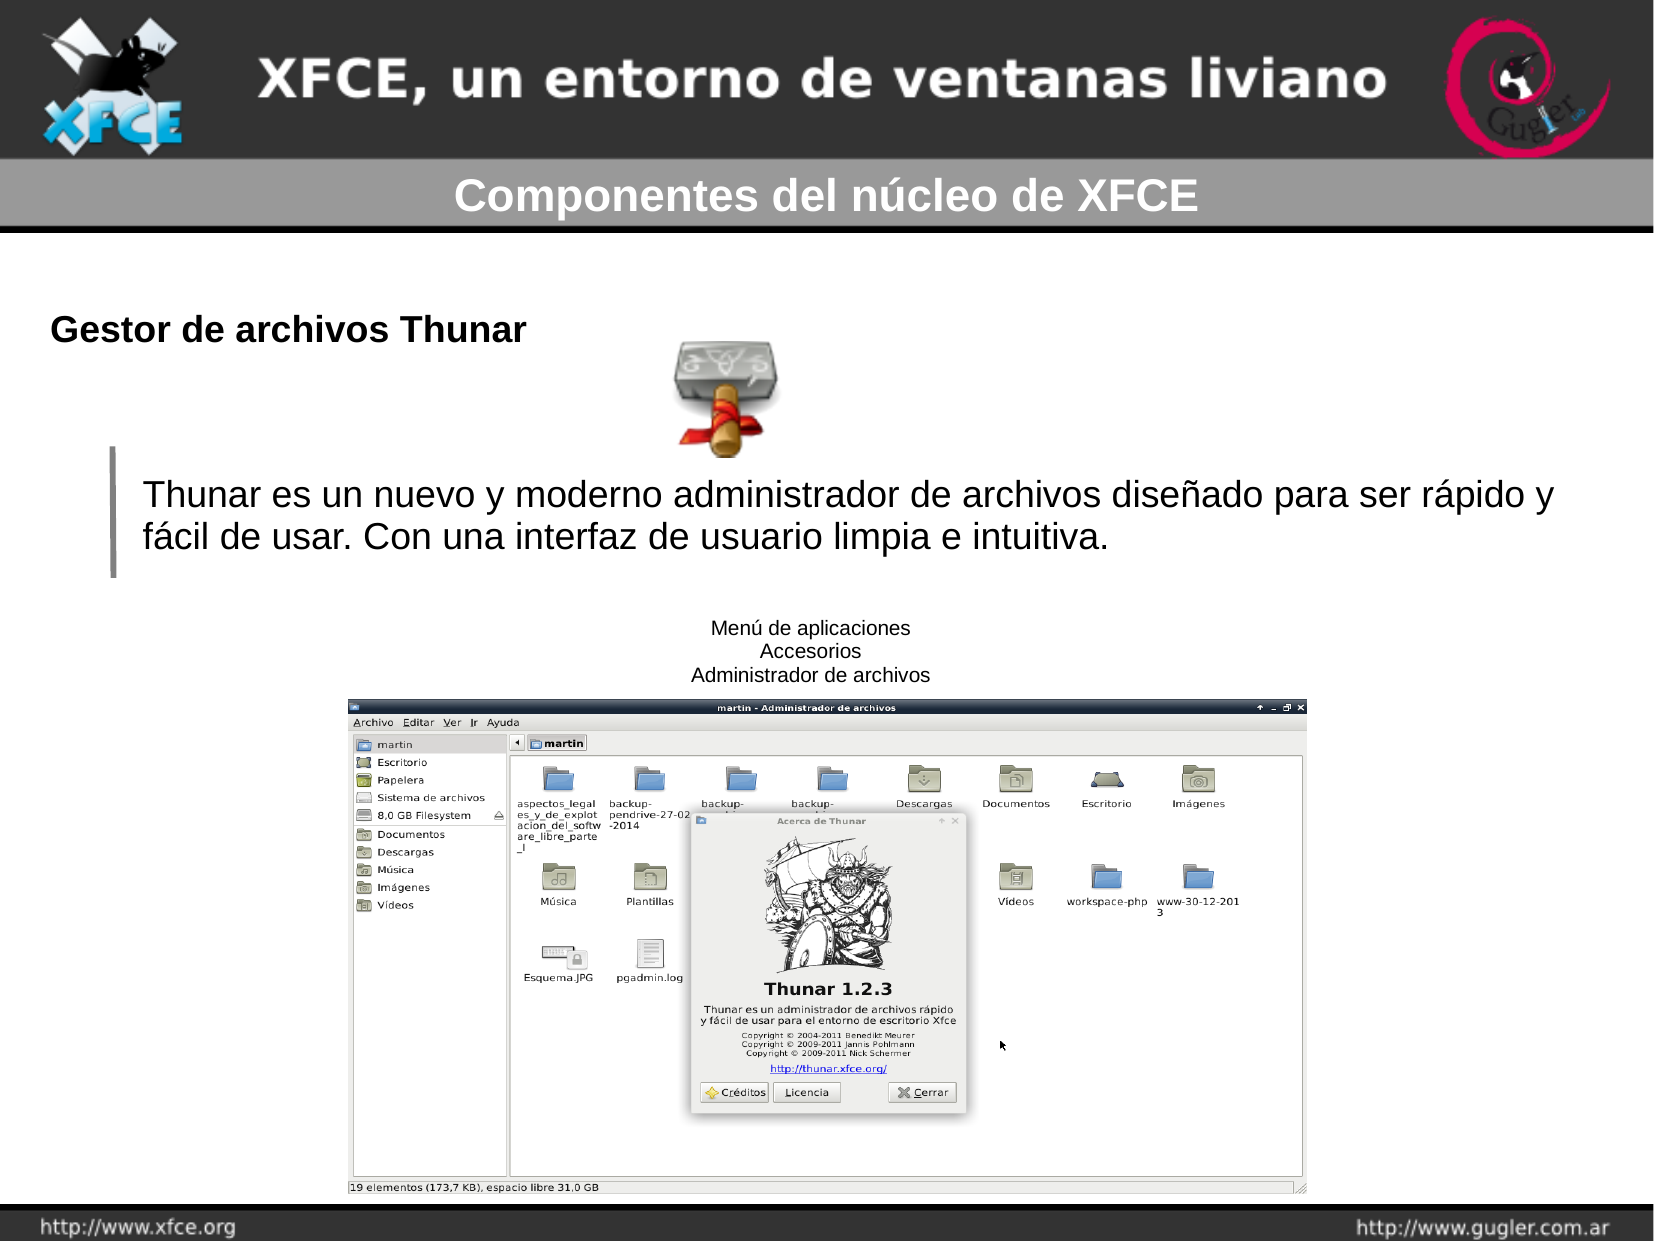

Componentes del núcleo de XFCE
Gestor de archivos Thunar
Thunar es un nuevo y moderno administrador de archivos diseñado para ser rápido y fácil de usar. Con una interfaz de usuario limpia e intuitiva.
Menú de aplicaciones
Accesorios
Administrador de archivos